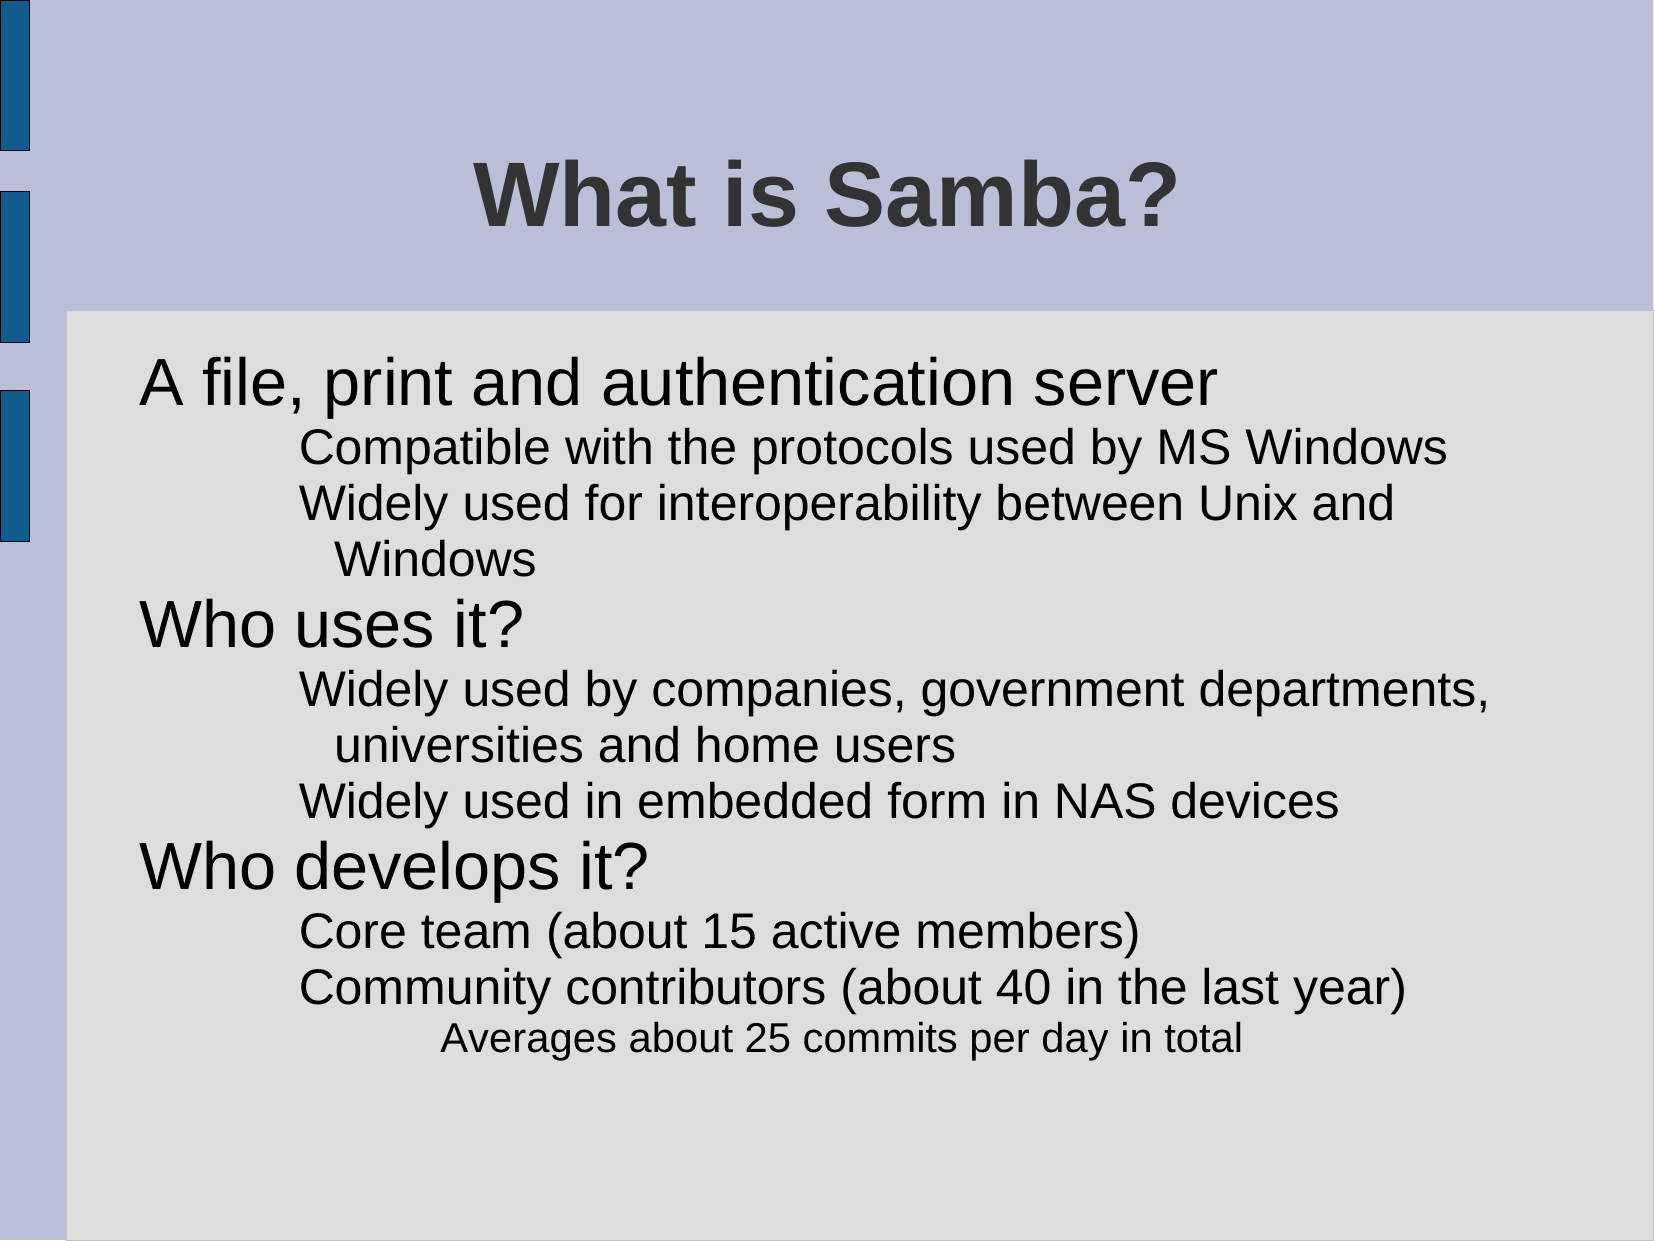

# What is Samba?
A file, print and authentication server
Compatible with the protocols used by MS Windows
Widely used for interoperability between Unix and Windows
Who uses it?
Widely used by companies, government departments, universities and home users
Widely used in embedded form in NAS devices
Who develops it?
Core team (about 15 active members)
Community contributors (about 40 in the last year)
Averages about 25 commits per day in total